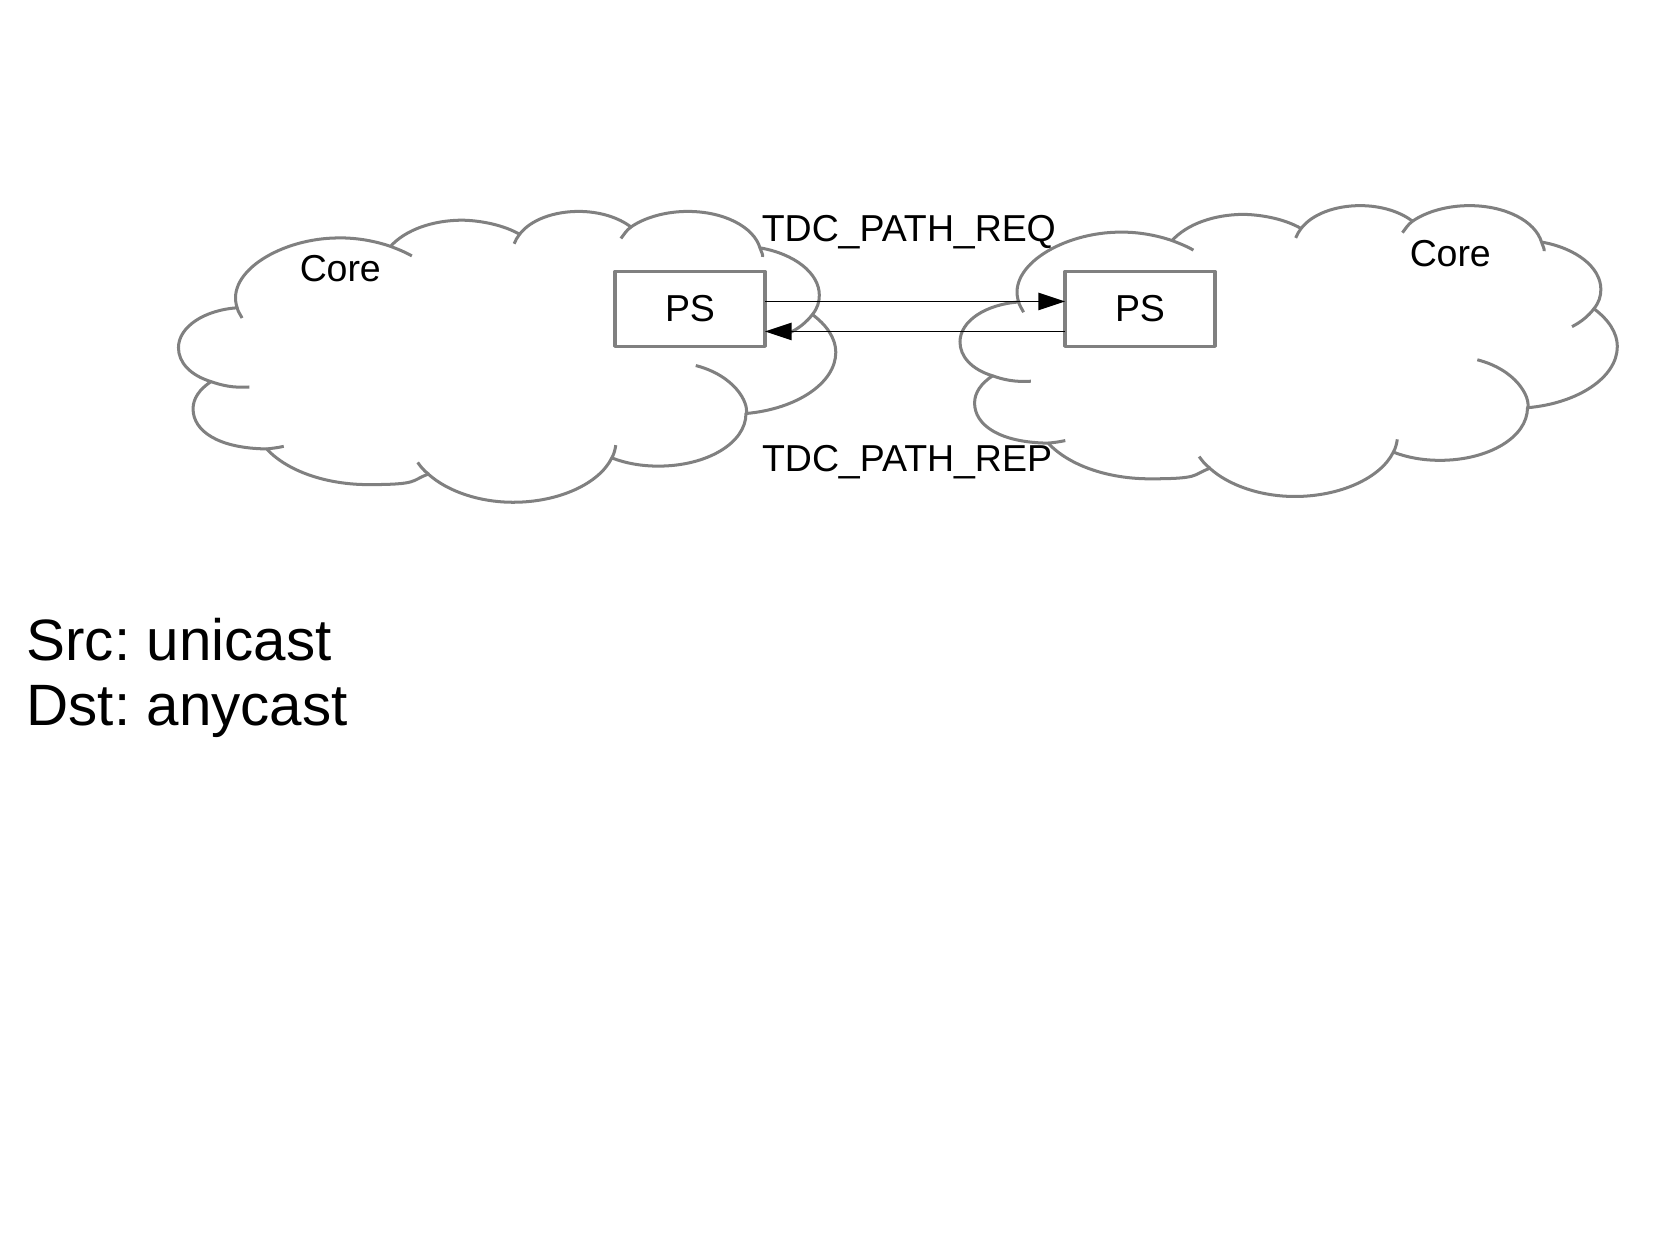

TDC_PATH_REQ
Core
Core
PS
PS
TDC_PATH_REP
Src: unicast
Dst: anycast